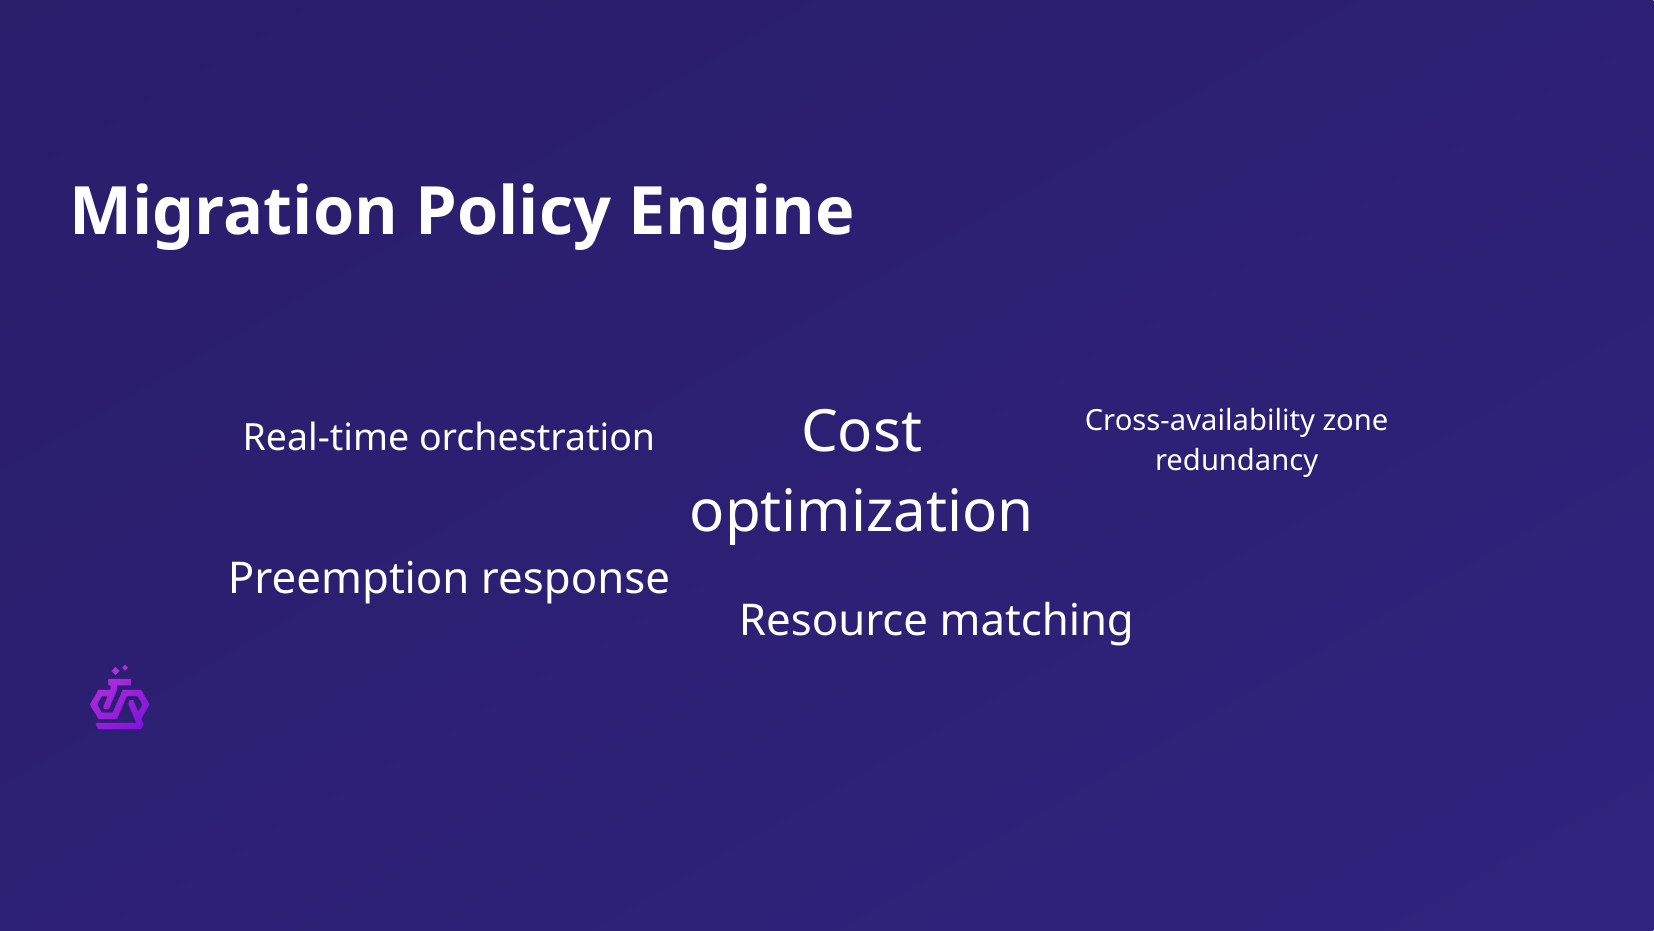

# Migration Policy Engine
Cost optimization
Cross-availability zone redundancy
Real-time orchestration
Preemption response
Resource matching